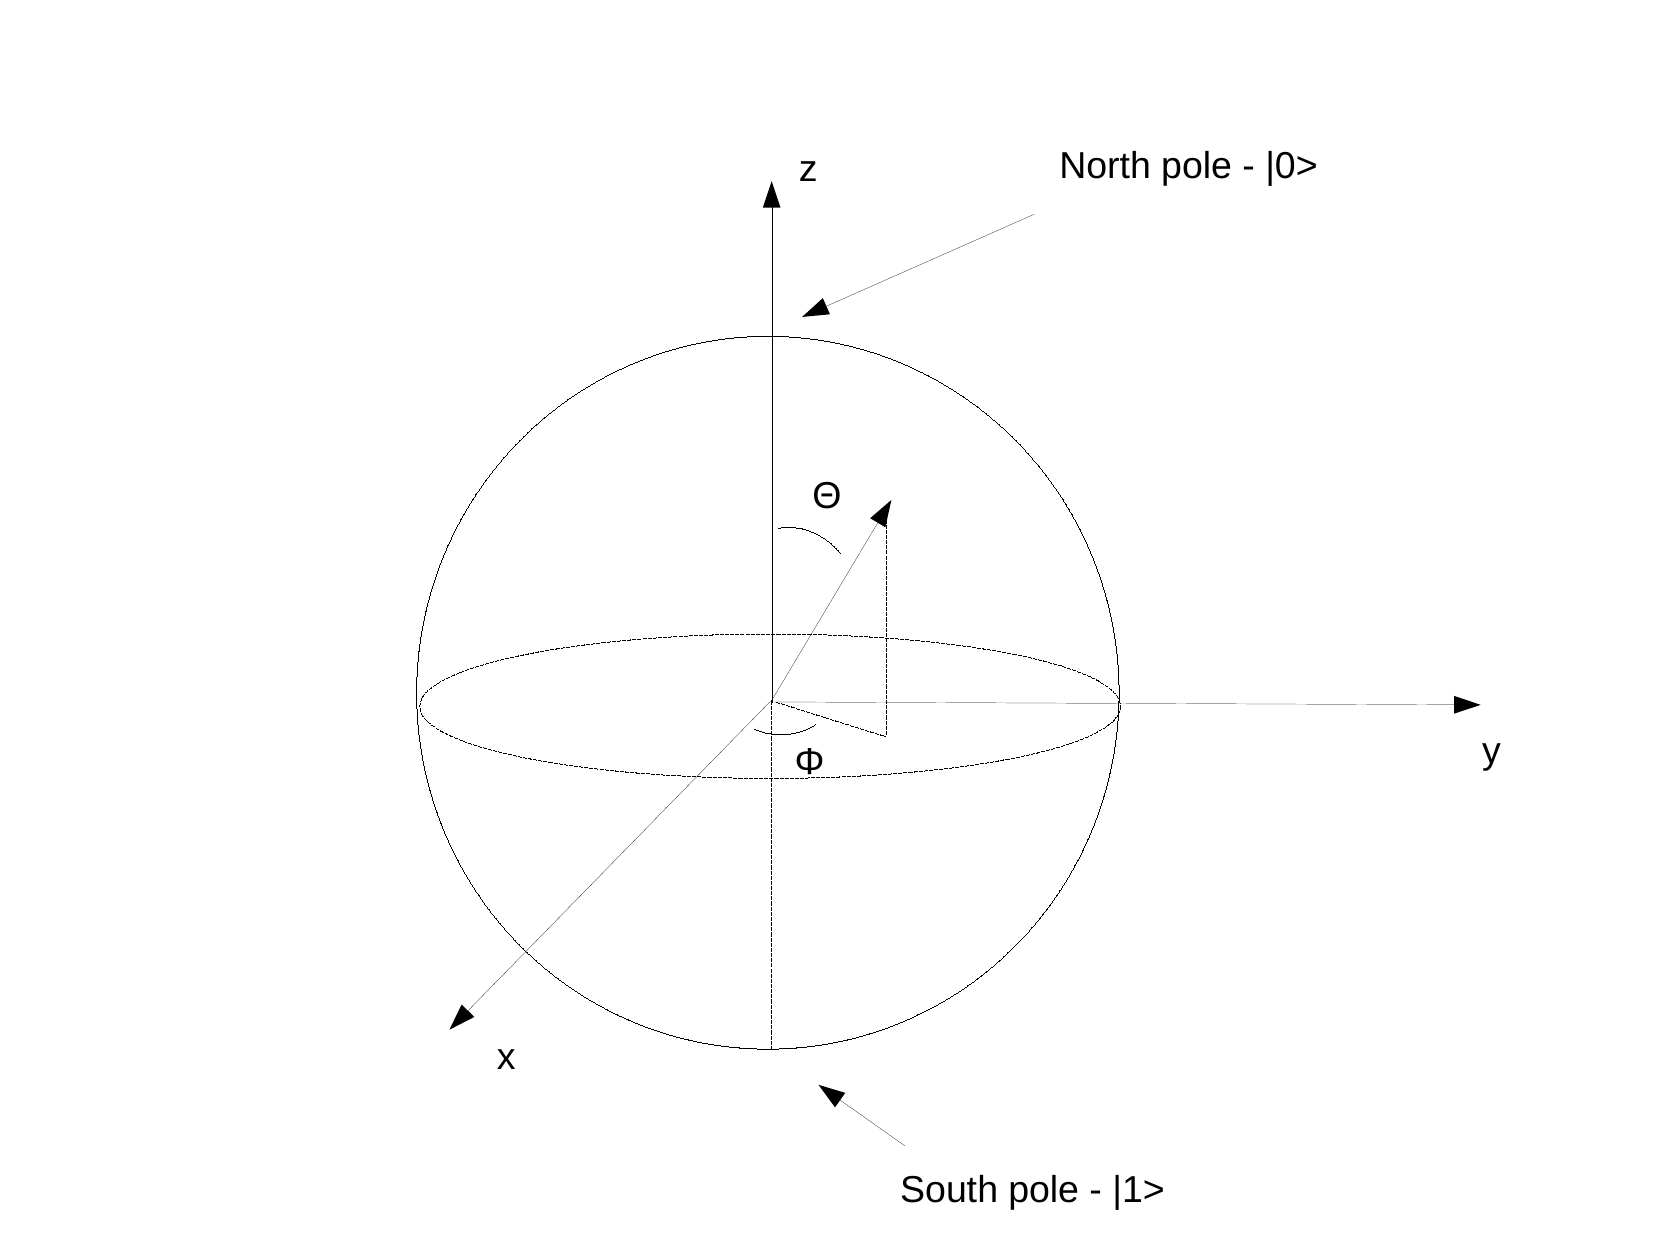

North pole - |0>
z
Θ
y
Φ
x
South pole - |1>